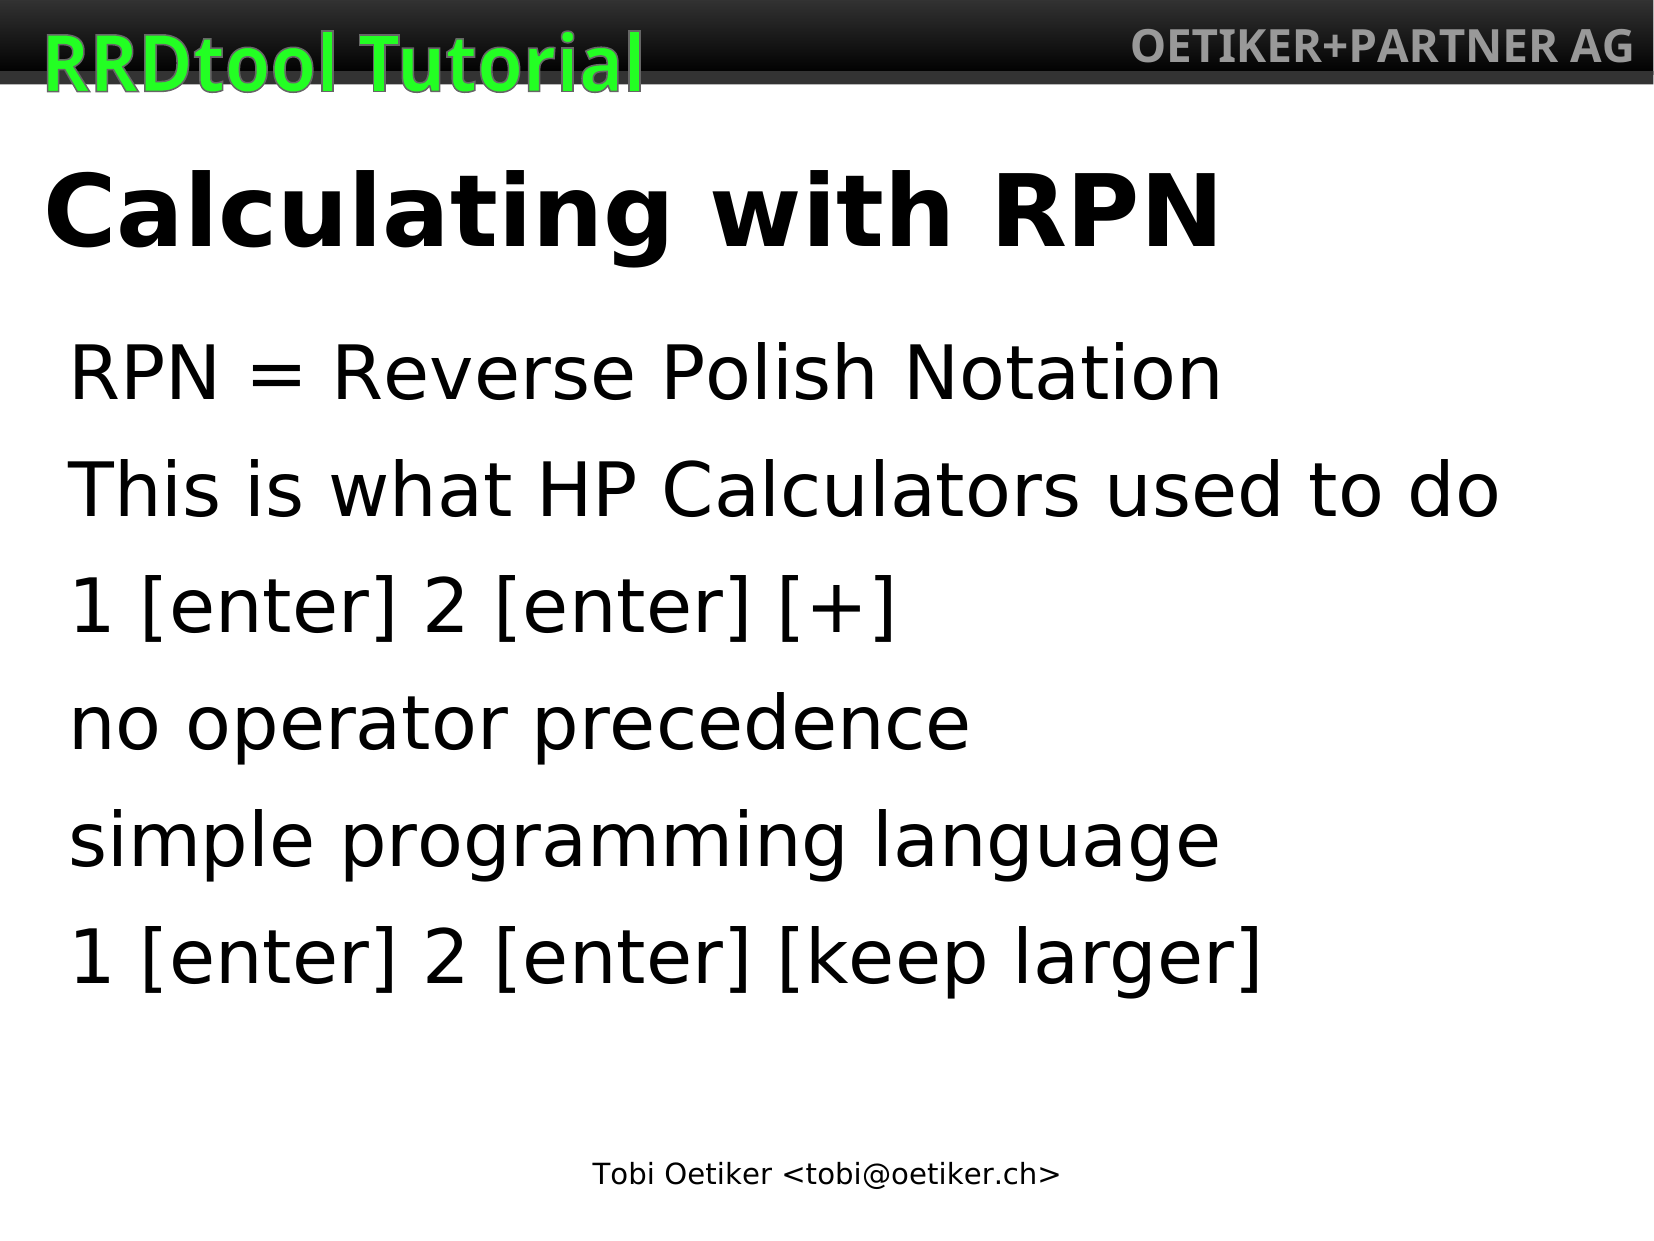

# Calculating with RPN
RPN = Reverse Polish Notation
This is what HP Calculators used to do
1 [enter] 2 [enter] [+]
no operator precedence
simple programming language
1 [enter] 2 [enter] [keep larger]